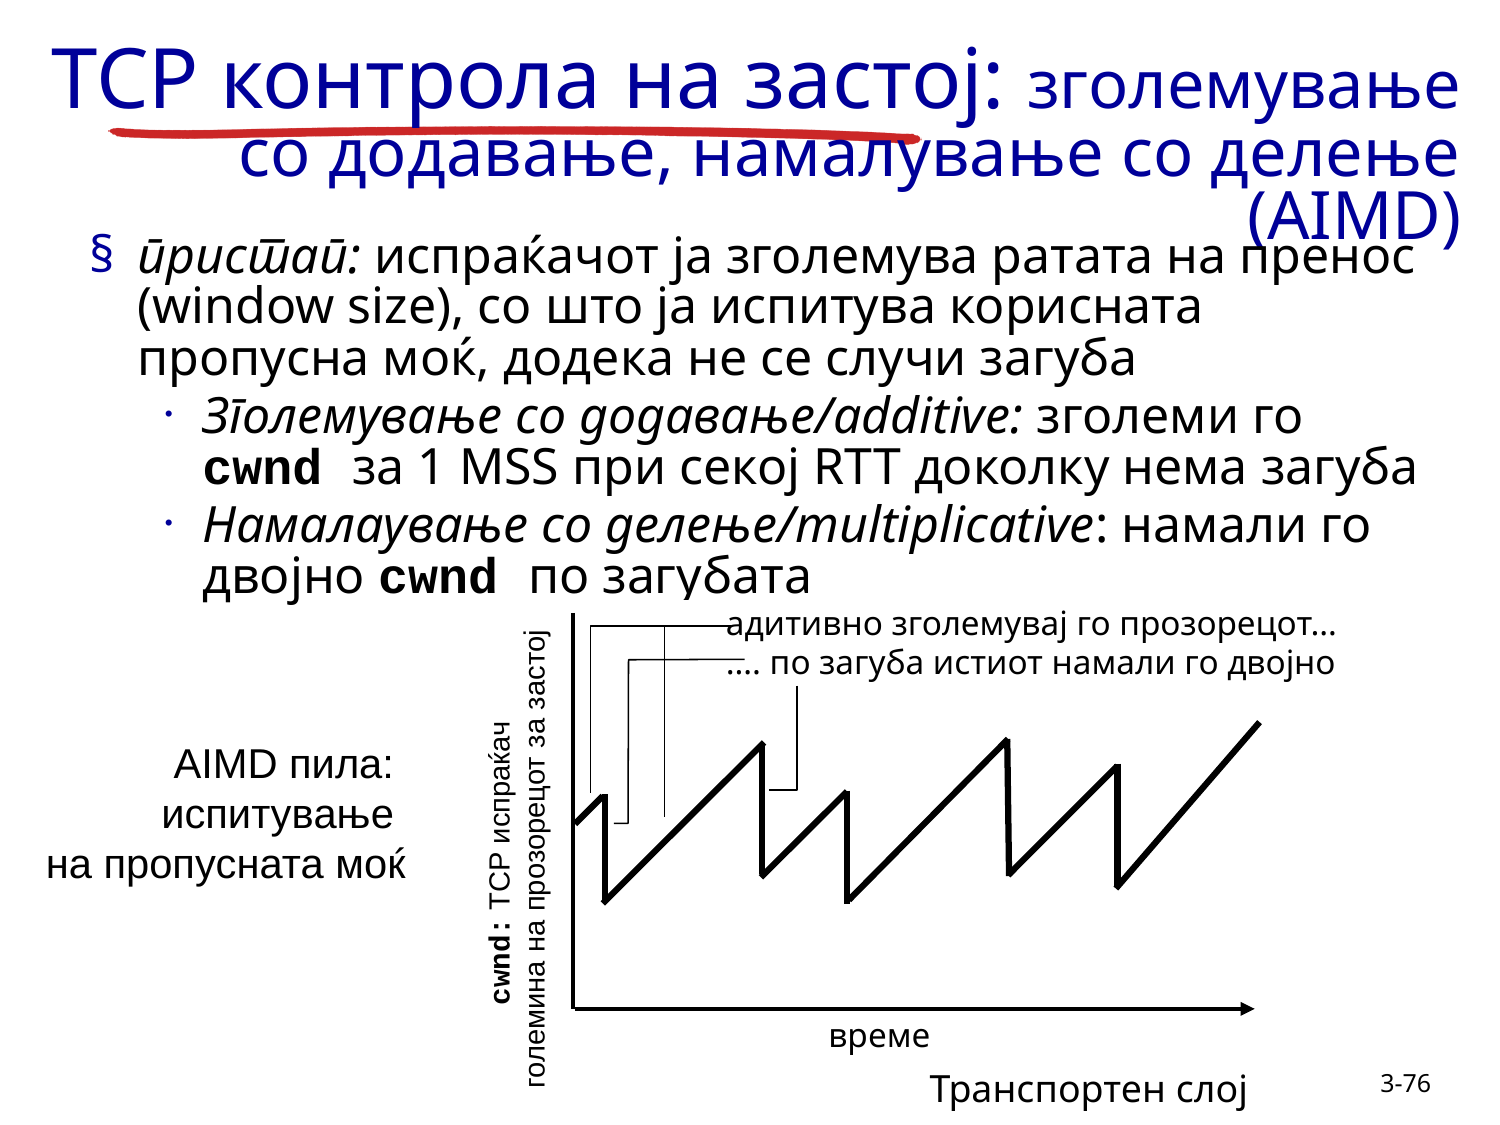

# TCP контрола на застој: зголемување со додавање, намалување со делење (AIMD)
пристап: испраќачот ја зголемува ратата на пренос (window size), со што ја испитува корисната пропусна моќ, додека не се случи загуба
Зголемување со додавање/additive: зголеми го cwnd за 1 MSS при секој RTT доколку нема загуба
Намалаување со делење/multiplicative: намали го двојно cwnd по загубата
адитивно зголемувај го прозорецот…
…. по загуба истиот намали го двојно
AIMD пила:
испитување
на пропусната моќ
cwnd: TCP испраќач
големина на прозорецот за застој
време
Транспортен слој